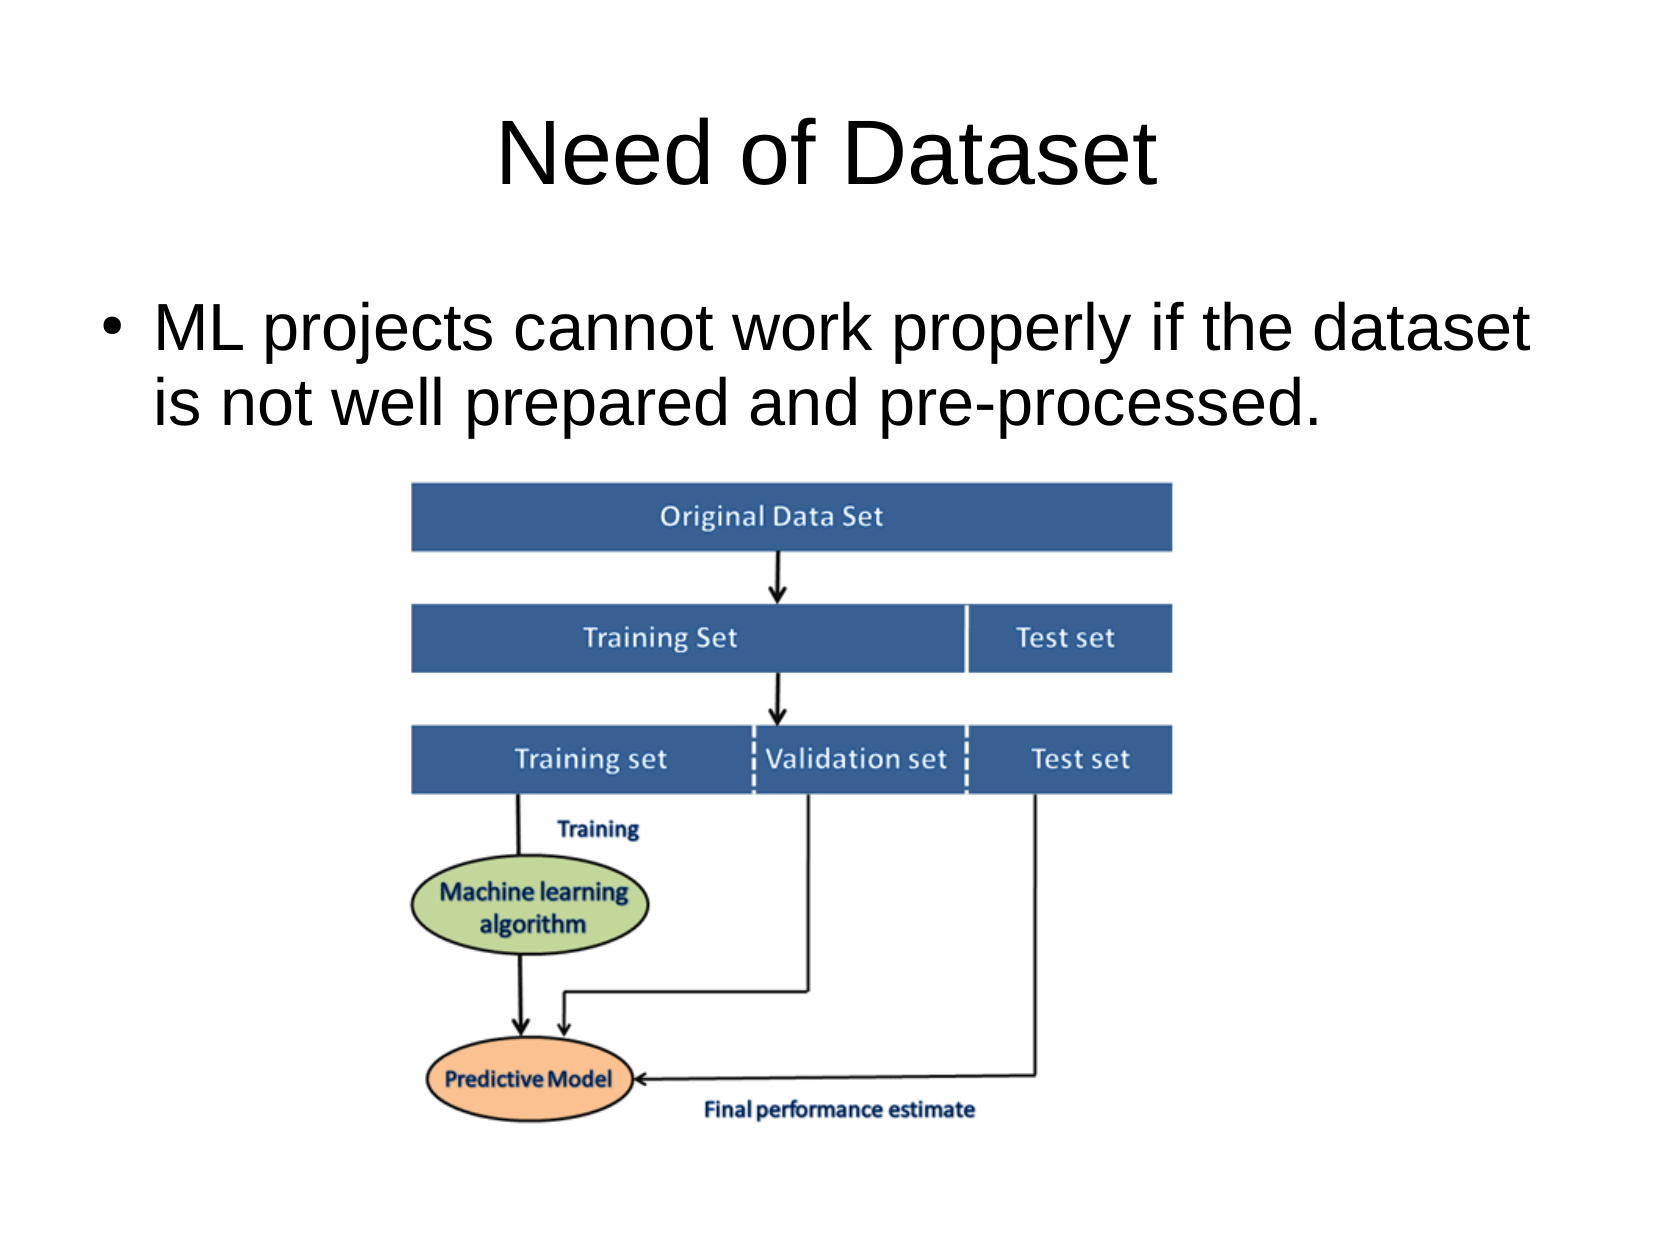

# Need of Dataset
ML projects cannot work properly if the dataset is not well prepared and pre-processed.